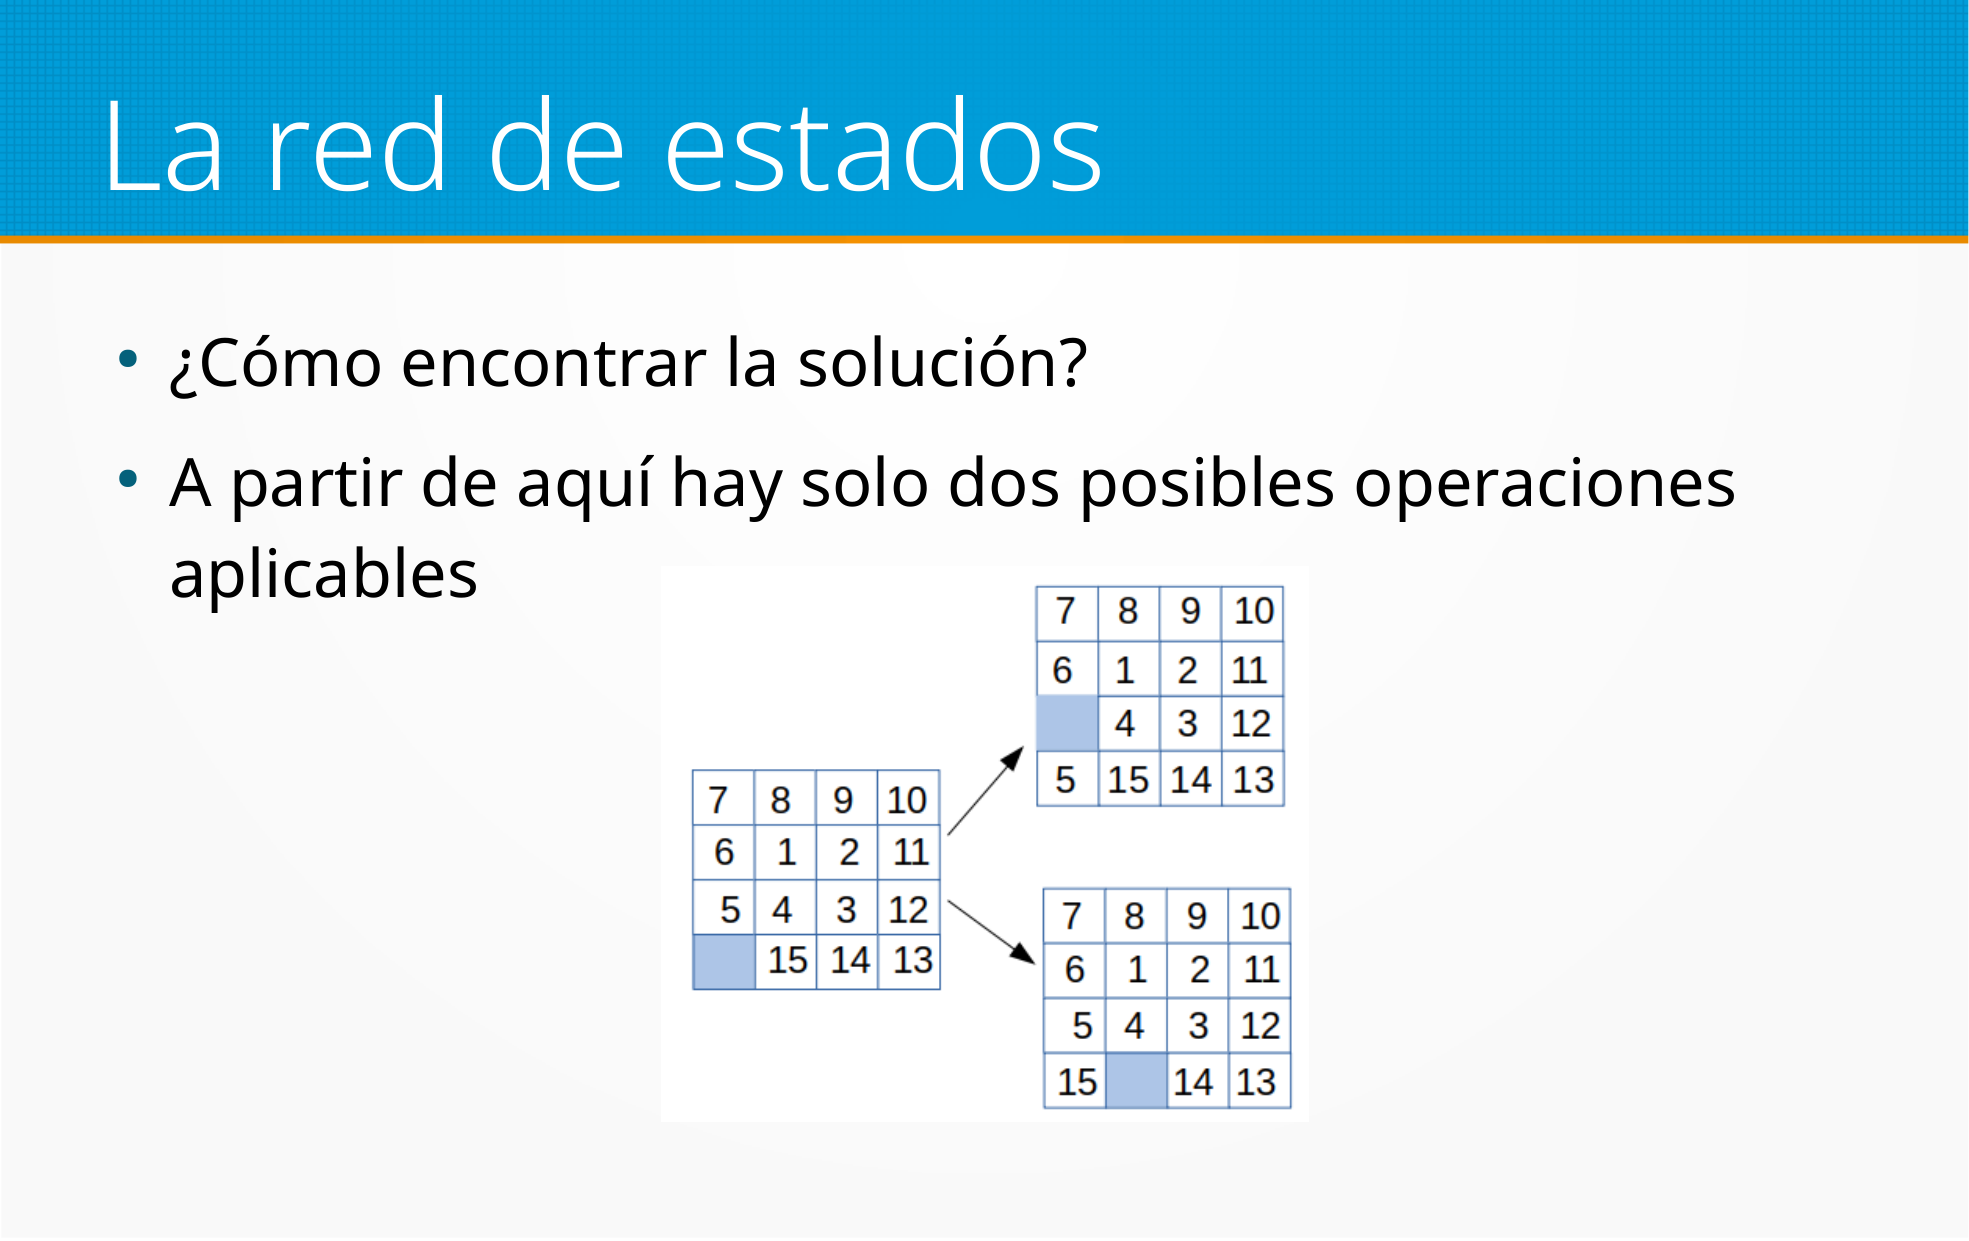

# La red de estados
¿Cómo encontrar la solución?
A partir de aquí hay solo dos posibles operaciones aplicables